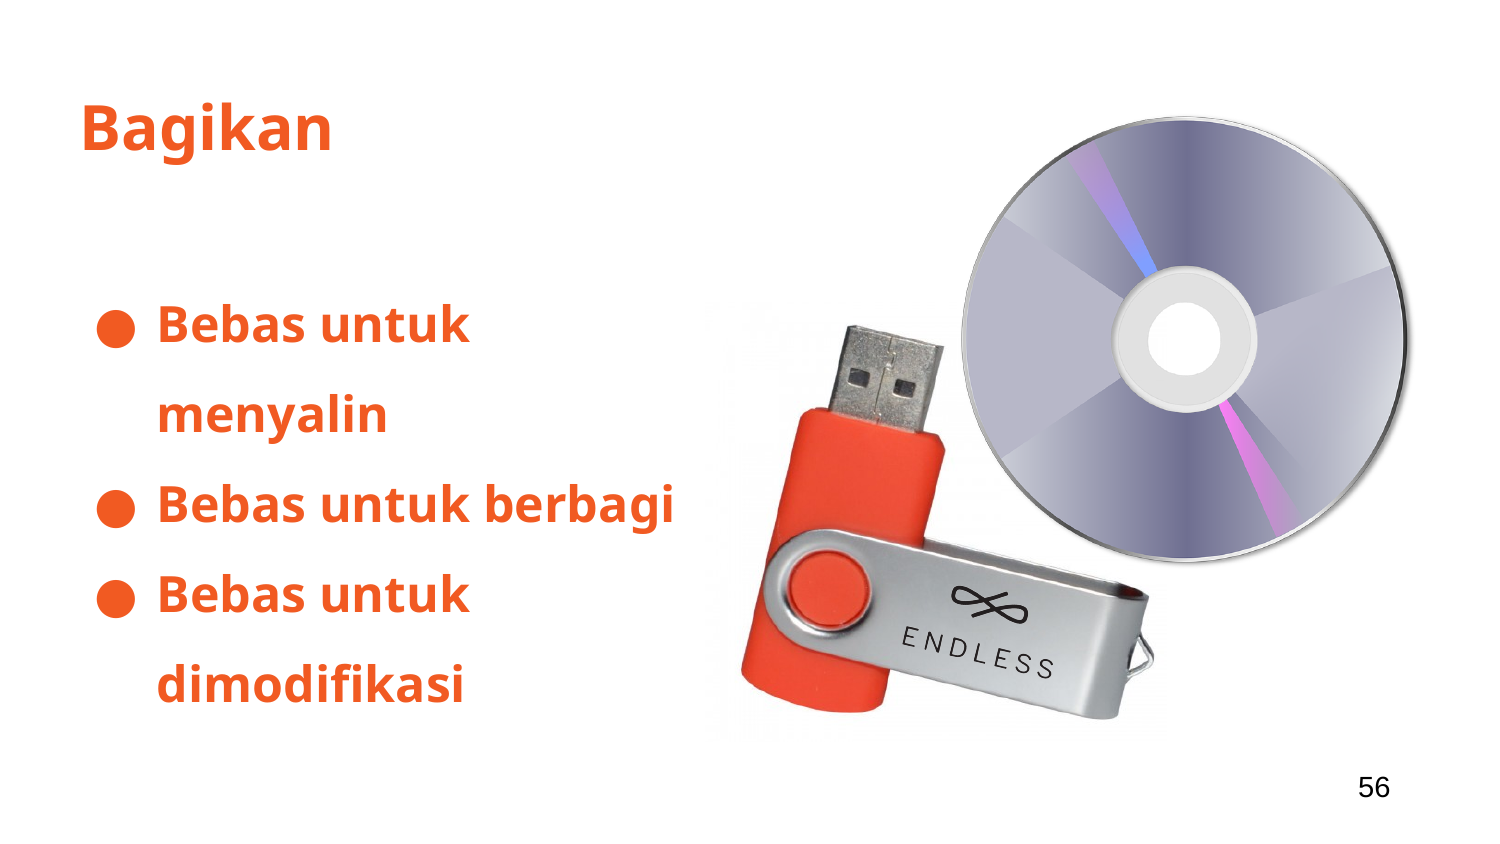

Bagikan
# Bebas untuk menyalin
Bebas untuk berbagi
Bebas untuk dimodifikasi